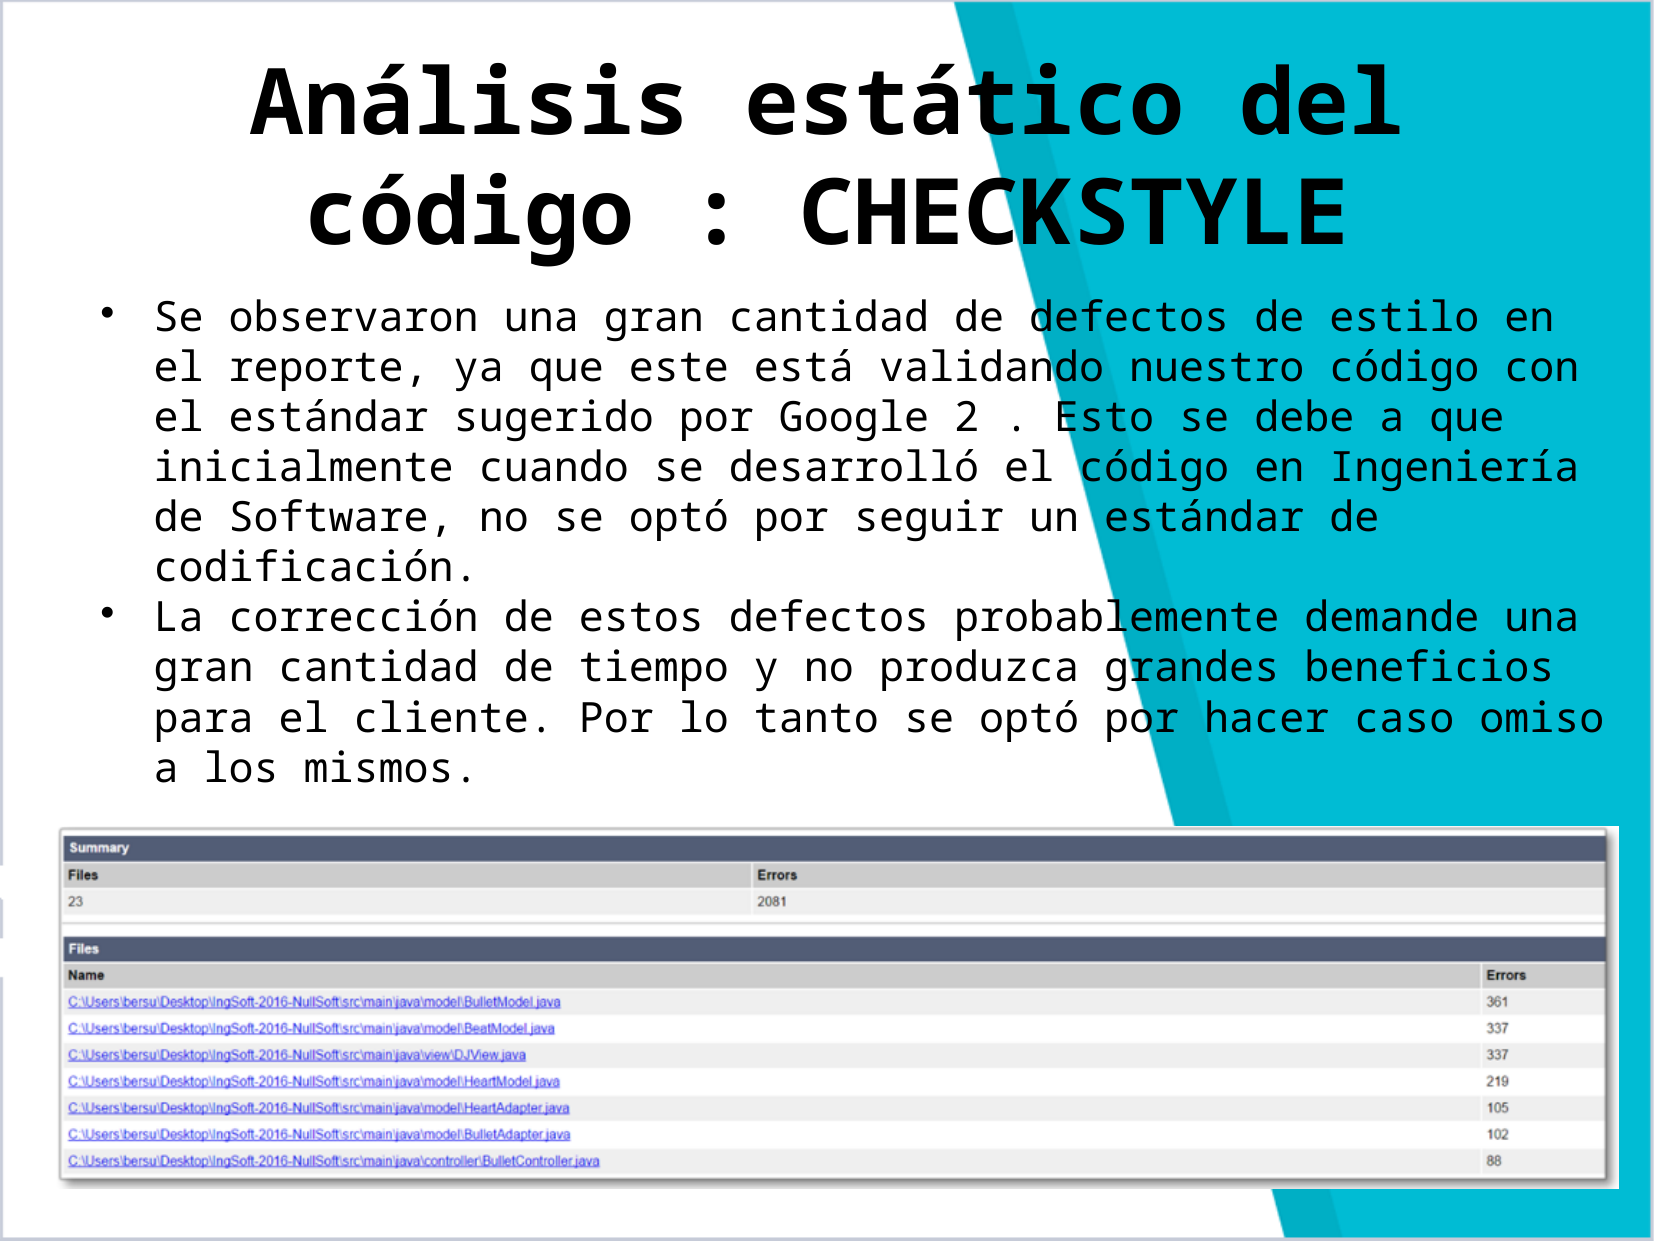

Análisis estático del código : CHECKSTYLE
Se observaron una gran cantidad de defectos de estilo en el reporte, ya que este está validando nuestro código con el estándar sugerido por Google 2 . Esto se debe a que inicialmente cuando se desarrolló el código en Ingeniería de Software, no se optó por seguir un estándar de codificación.
La corrección de estos defectos probablemente demande una gran cantidad de tiempo y no produzca grandes beneficios para el cliente. Por lo tanto se optó por hacer caso omiso a los mismos.